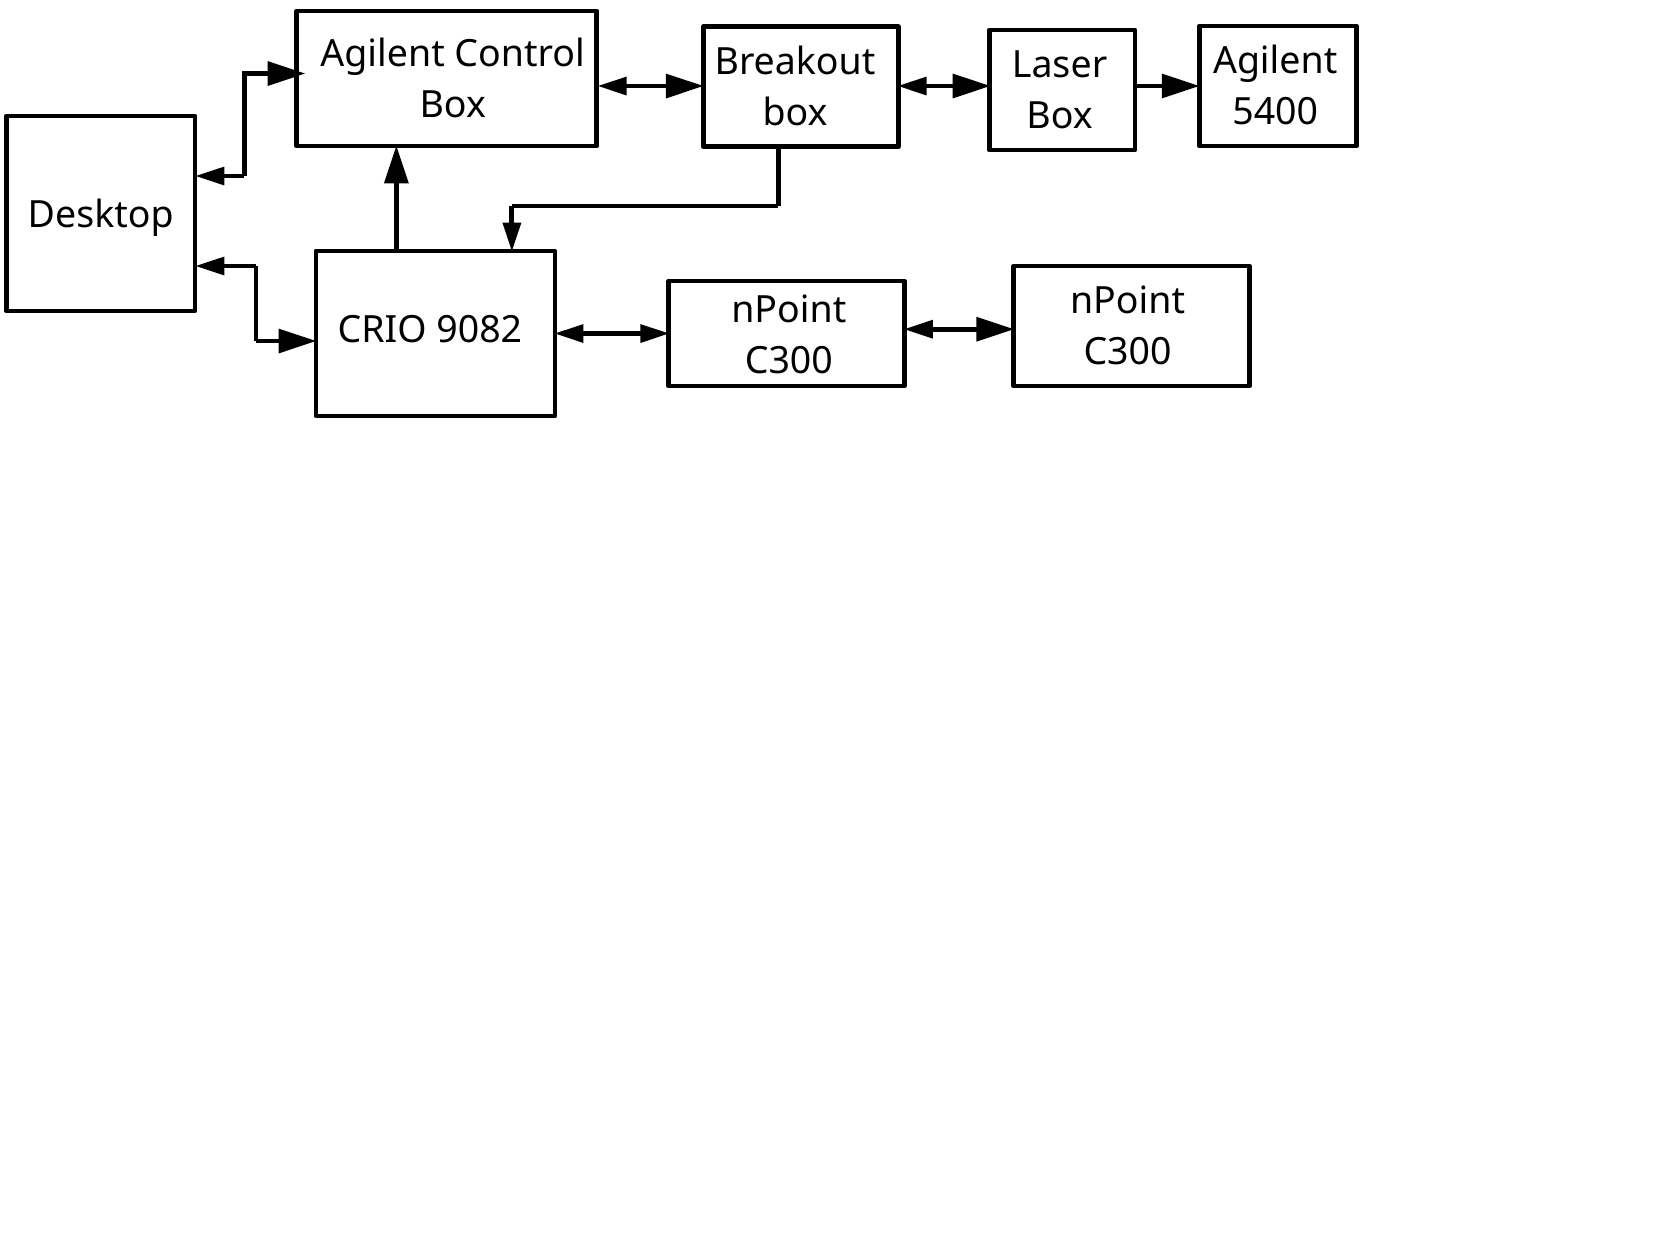

Agilent Control
Box
Agilent
5400
Breakout box
Laser
Box
Desktop
nPoint
C300
nPoint
C300
CRIO 9082